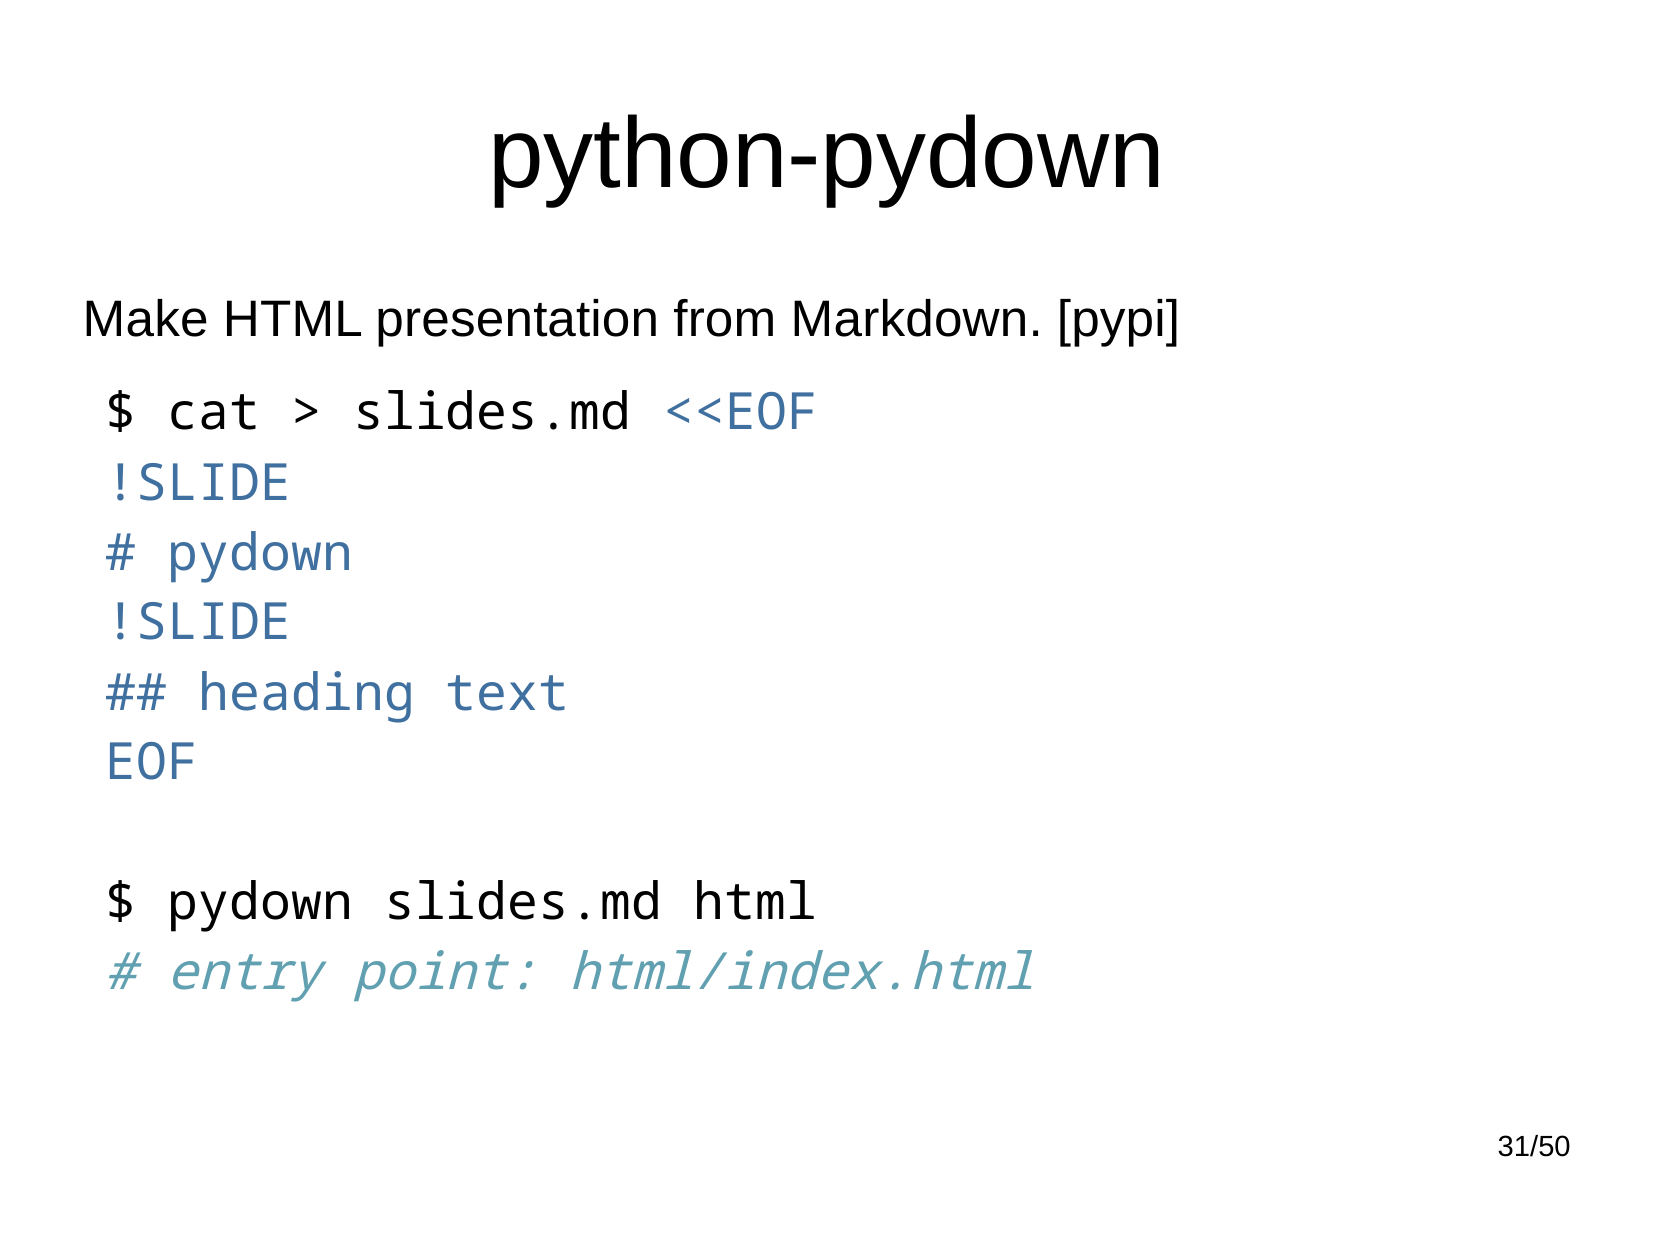

# python-pydown
Make HTML presentation from Markdown. [pypi]
$ cat > slides.md <<EOF
!SLIDE
# pydown
!SLIDE
## heading text
EOF
$ pydown slides.md html
# entry point: html/index.html
31